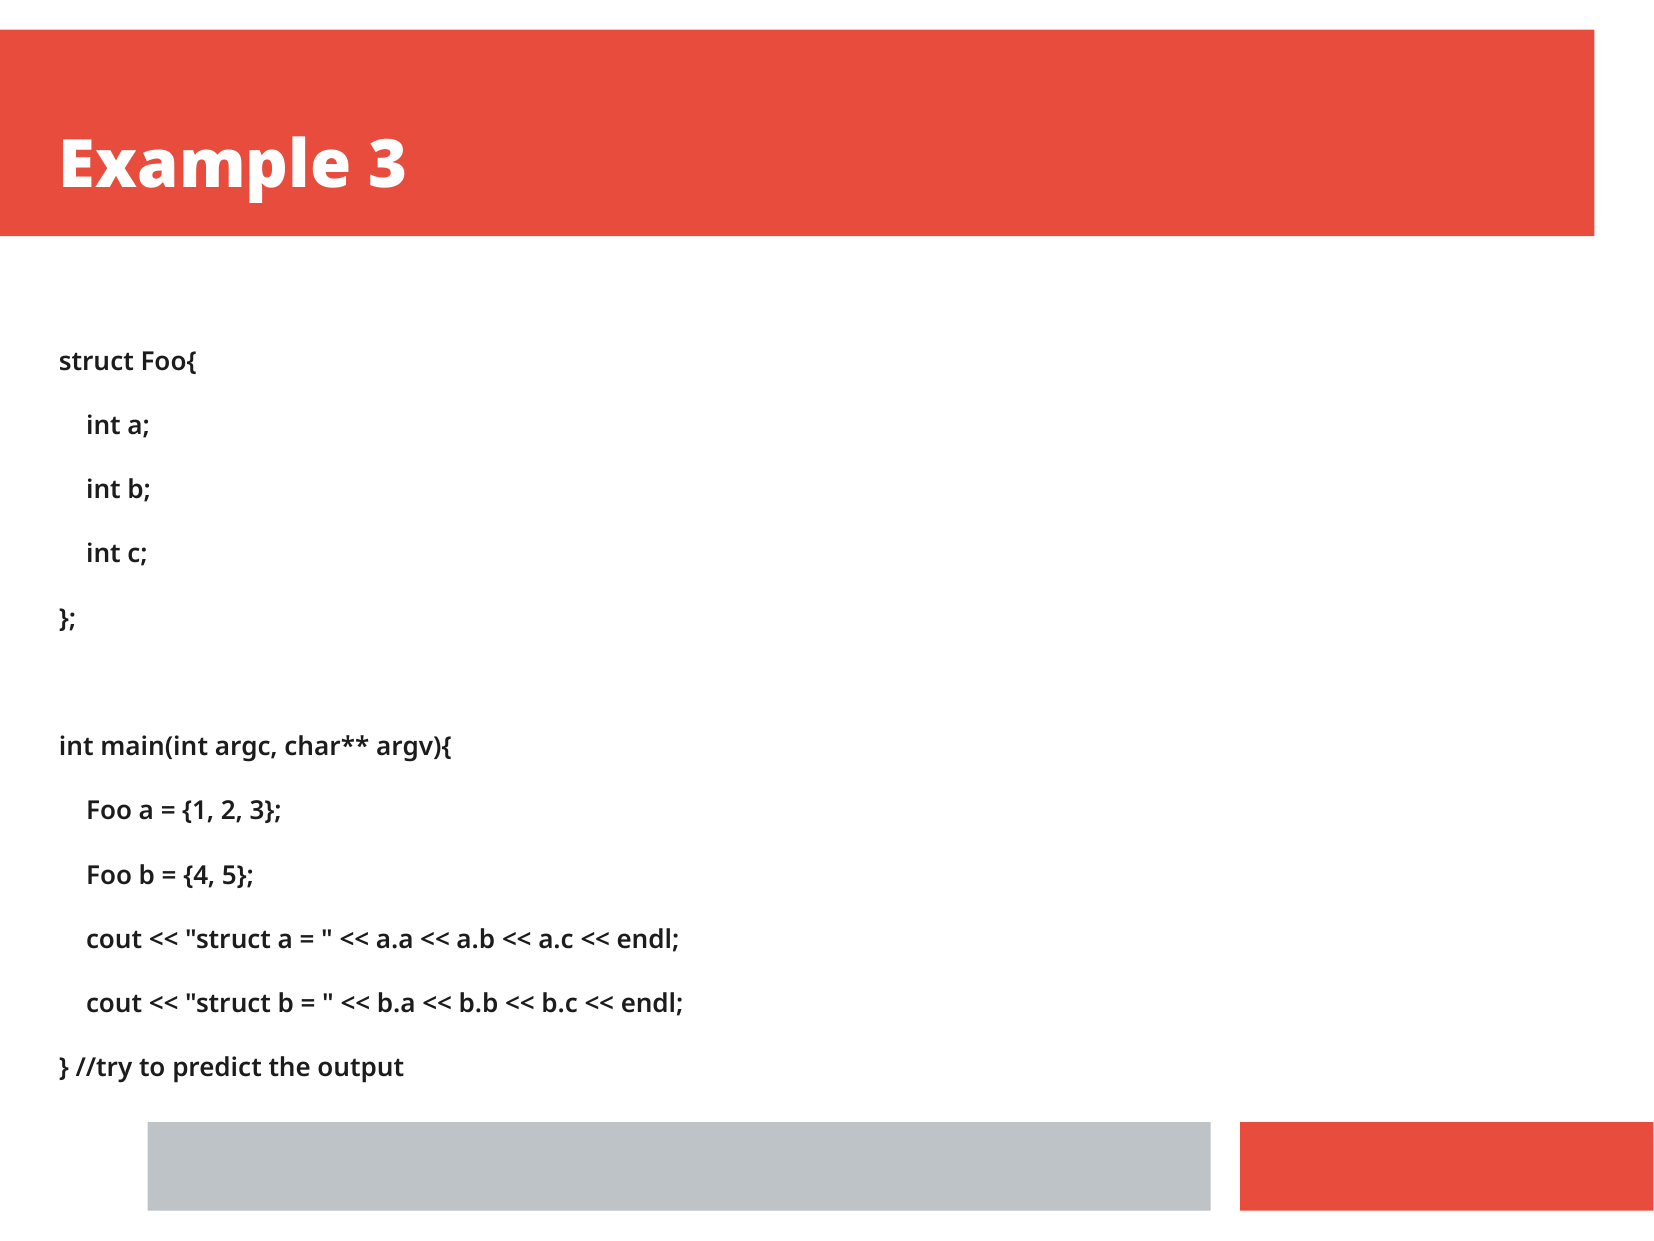

# Example 3
struct Foo{
 int a;
 int b;
 int c;
};
int main(int argc, char** argv){
 Foo a = {1, 2, 3};
 Foo b = {4, 5};
 cout << "struct a = " << a.a << a.b << a.c << endl;
 cout << "struct b = " << b.a << b.b << b.c << endl;
} //try to predict the output